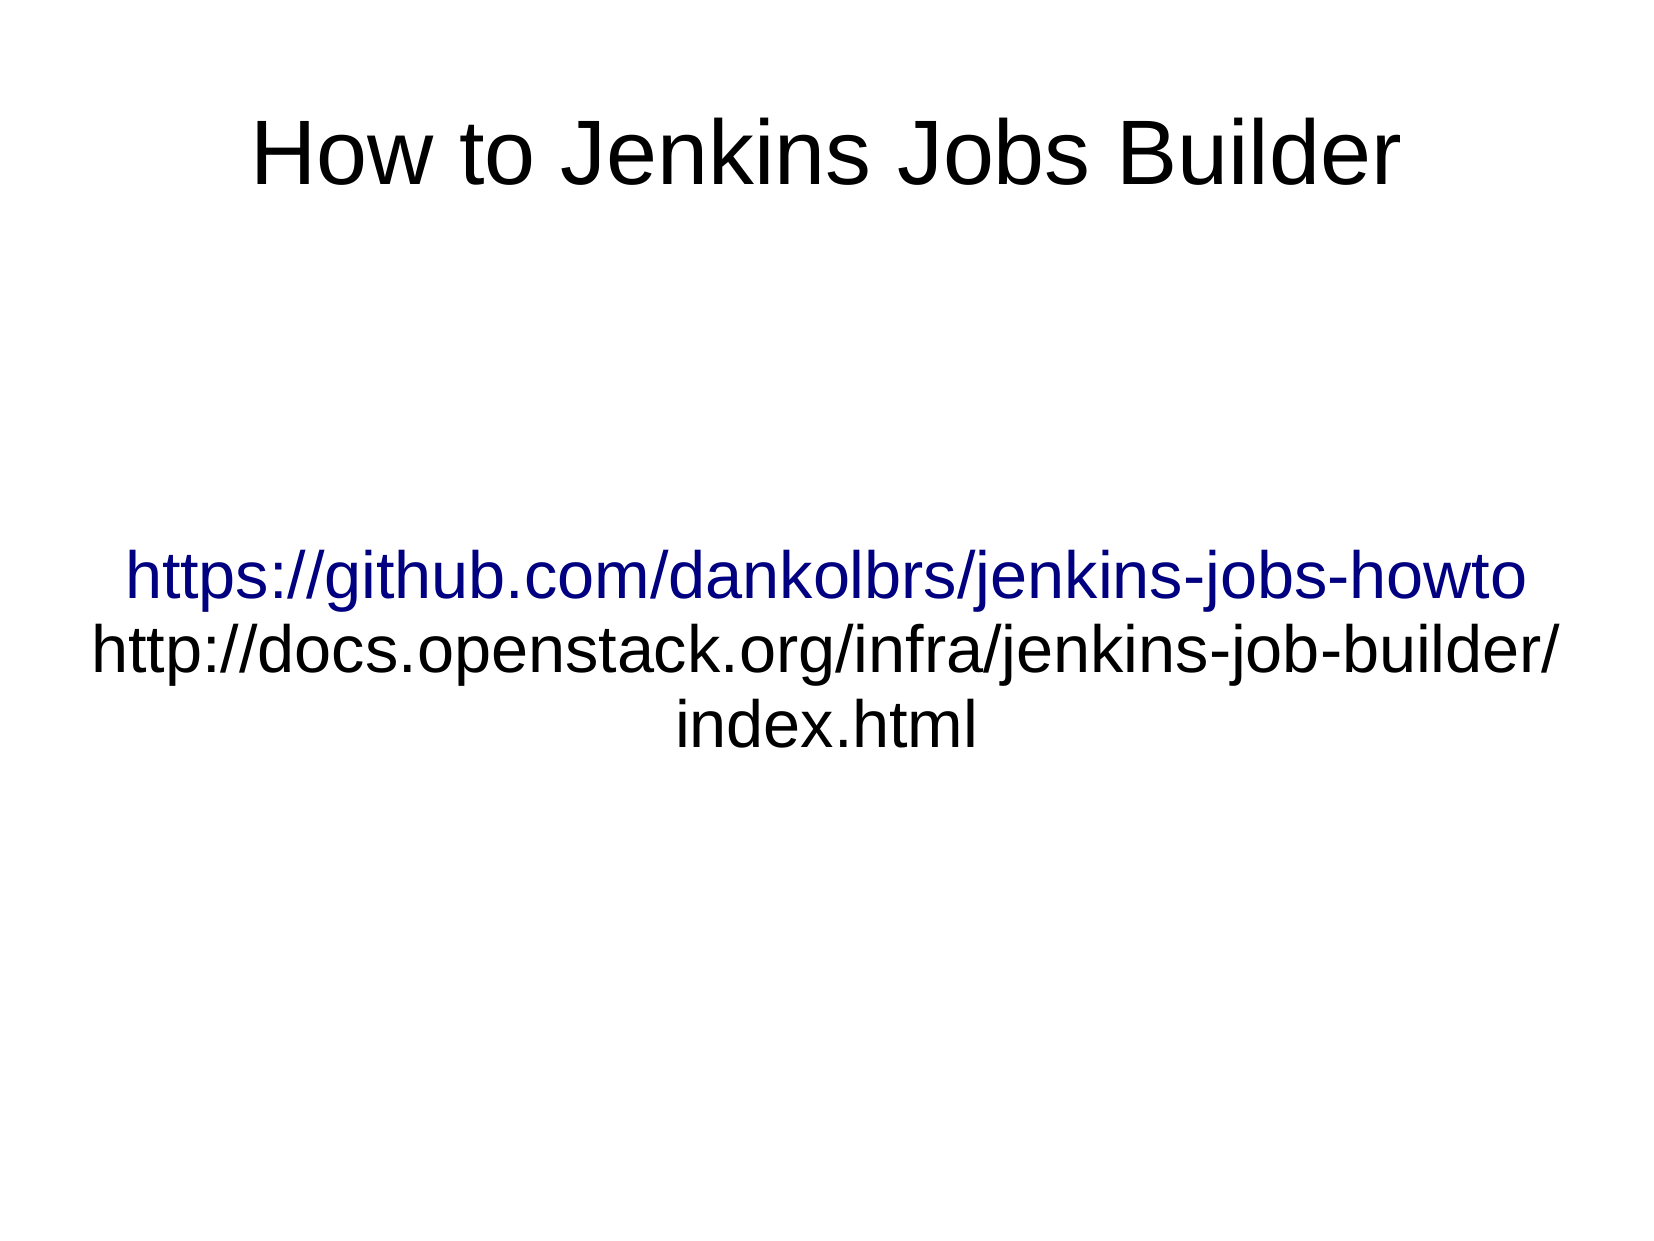

# How to Jenkins Jobs Builder
https://github.com/dankolbrs/jenkins-jobs-howto
http://docs.openstack.org/infra/jenkins-job-builder/index.html